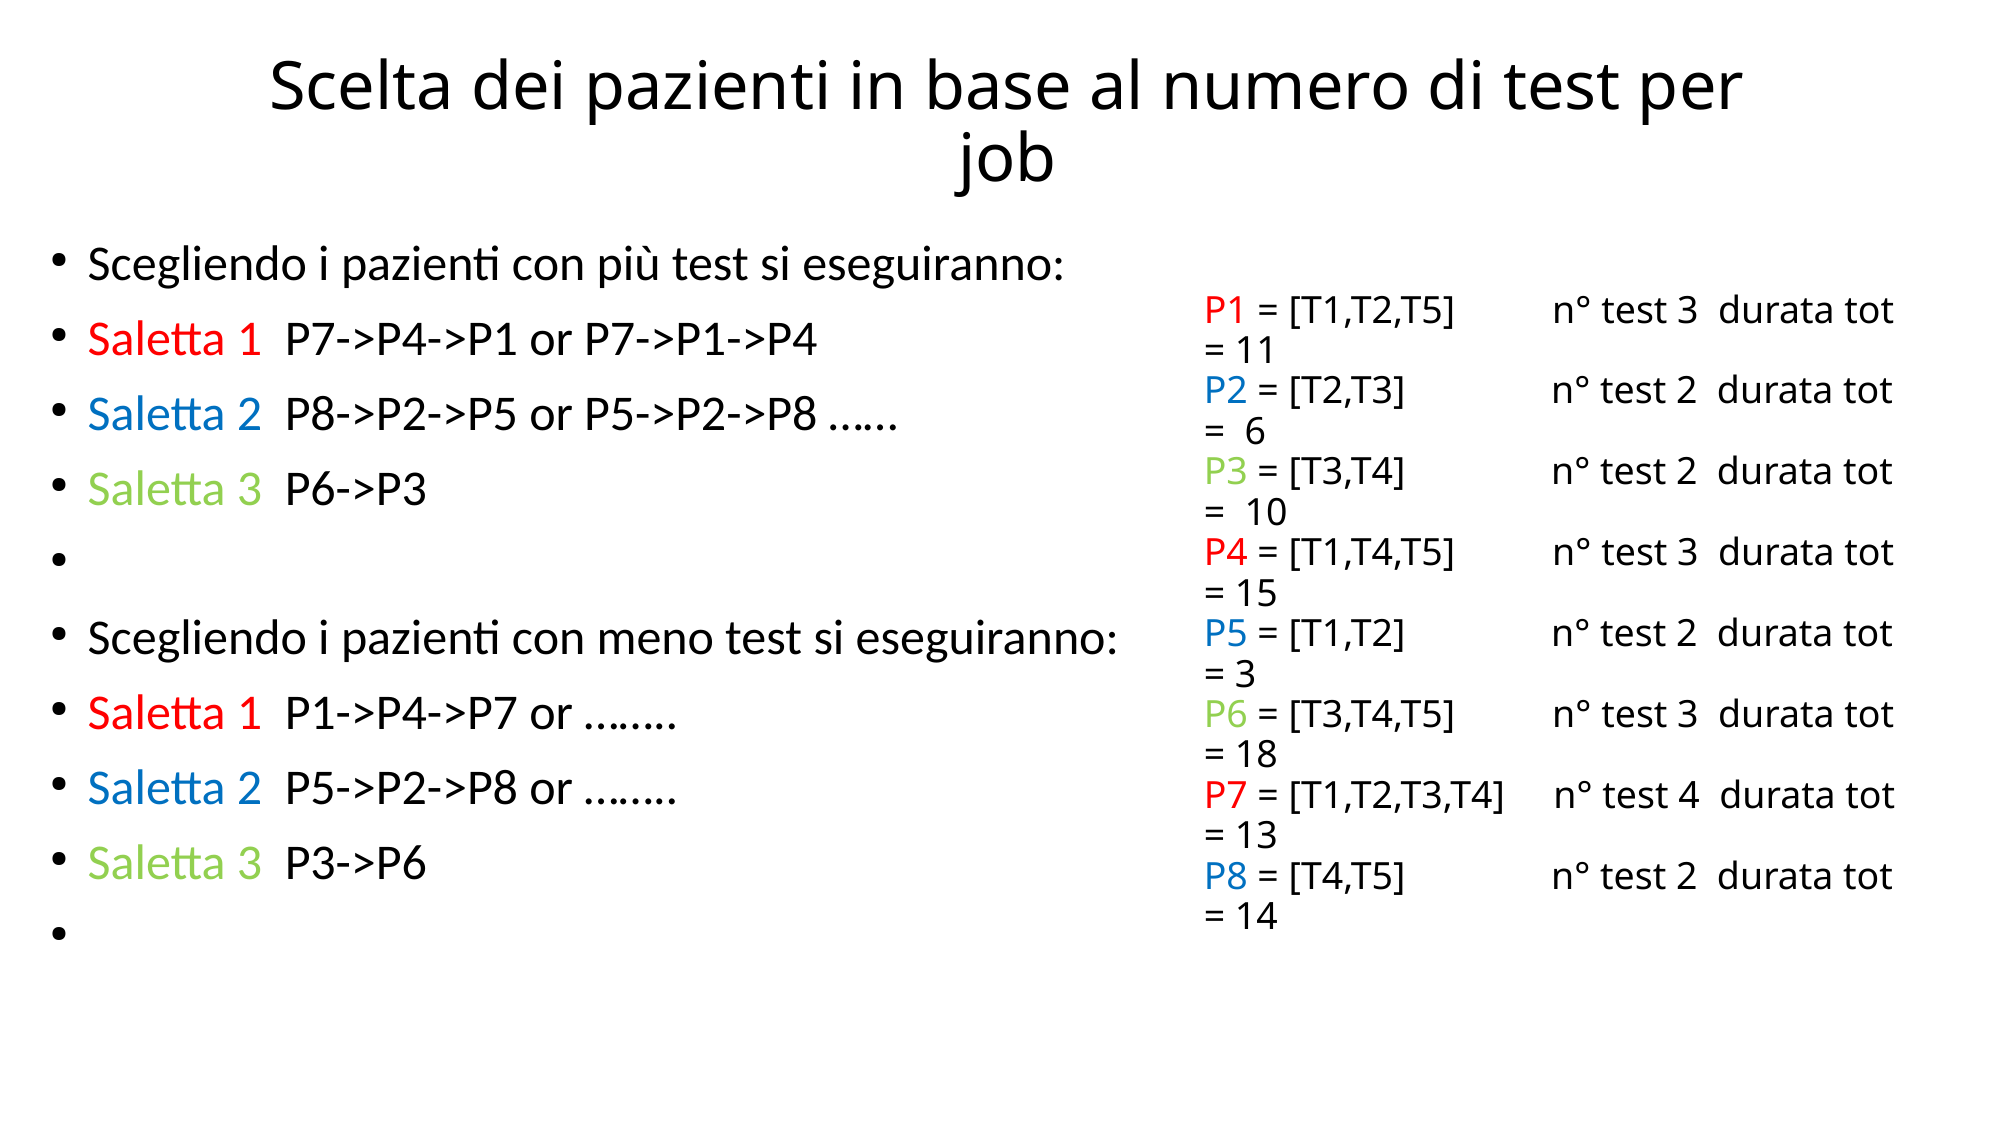

Scelta dei pazienti in base al numero di test per job
# Scegliendo i pazienti con più test si eseguiranno:
Saletta 1 P7->P4->P1 or P7->P1->P4
Saletta 2 P8->P2->P5 or P5->P2->P8 ……
Saletta 3 P6->P3
Scegliendo i pazienti con meno test si eseguiranno:
Saletta 1 P1->P4->P7 or ……..
Saletta 2 P5->P2->P8 or ……..
Saletta 3 P3->P6
P1 = [T1,T2,T5] n° test 3 durata tot = 11
P2 = [T2,T3] n° test 2 durata tot = 6
P3 = [T3,T4] n° test 2 durata tot = 10
P4 = [T1,T4,T5] n° test 3 durata tot = 15
P5 = [T1,T2] n° test 2 durata tot = 3
P6 = [T3,T4,T5] n° test 3 durata tot = 18
P7 = [T1,T2,T3,T4] n° test 4 durata tot = 13
P8 = [T4,T5] n° test 2 durata tot = 14